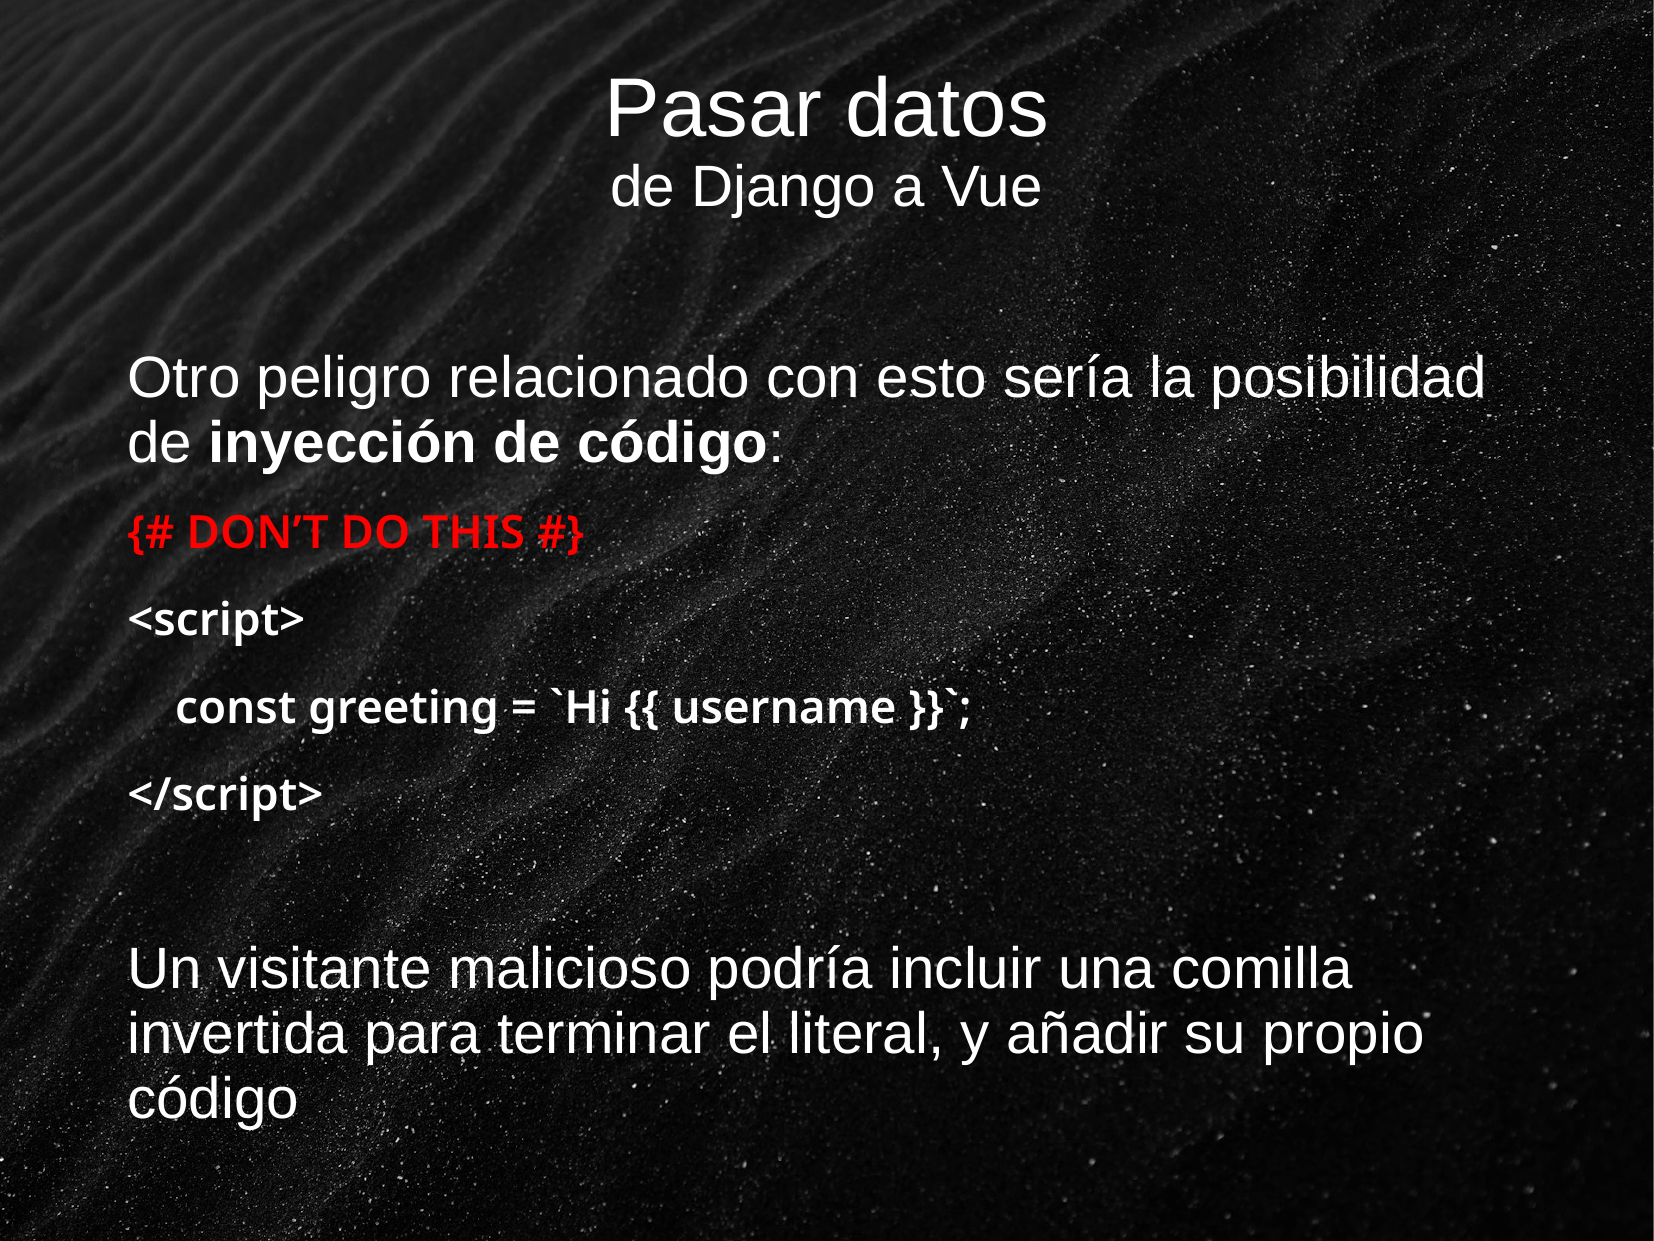

# Pasar datos de Django a Vue
Otro peligro relacionado con esto sería la posibilidad de inyección de código:
{# DON’T DO THIS #}
<script>
 const greeting = `Hi {{ username }}`;
</script>
Un visitante malicioso podría incluir una comilla invertida para terminar el literal, y añadir su propio código